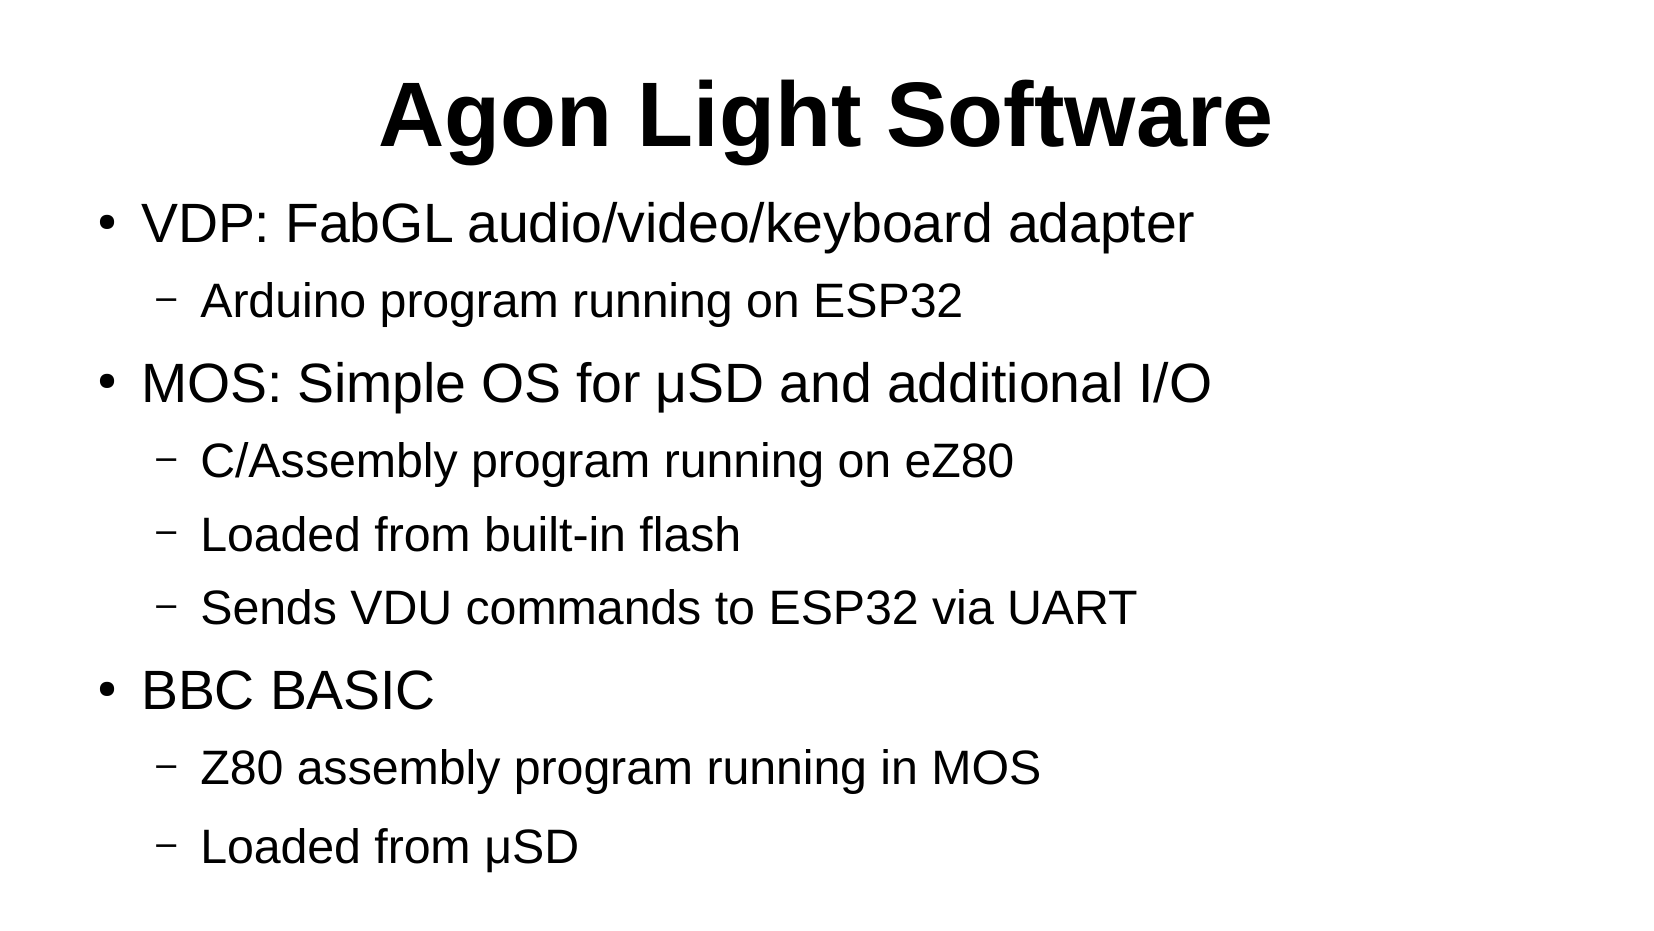

# Agon Light Software
VDP: FabGL audio/video/keyboard adapter
Arduino program running on ESP32
MOS: Simple OS for μSD and additional I/O
C/Assembly program running on eZ80
Loaded from built-in flash
Sends VDU commands to ESP32 via UART
BBC BASIC
Z80 assembly program running in MOS
Loaded from μSD